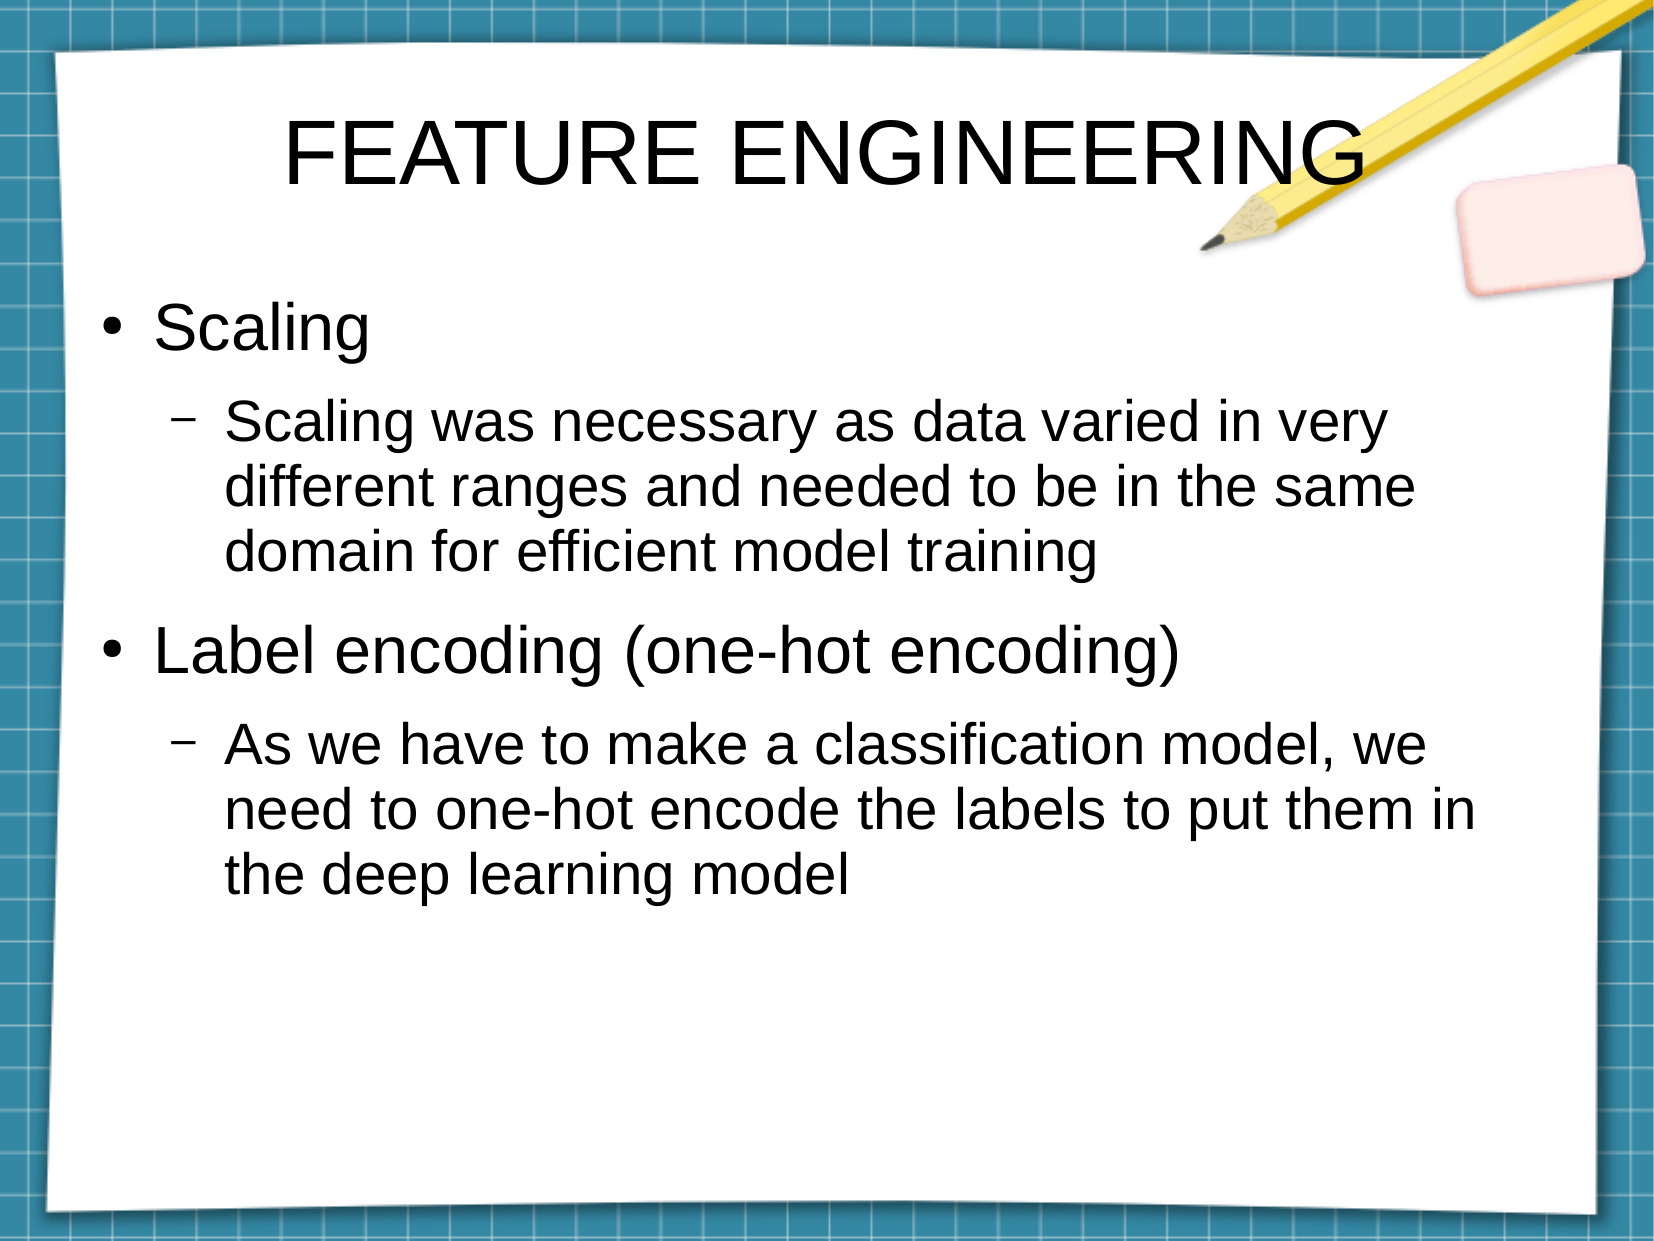

# FEATURE ENGINEERING
Scaling
Scaling was necessary as data varied in very different ranges and needed to be in the same domain for efficient model training
Label encoding (one-hot encoding)
As we have to make a classification model, we need to one-hot encode the labels to put them in the deep learning model